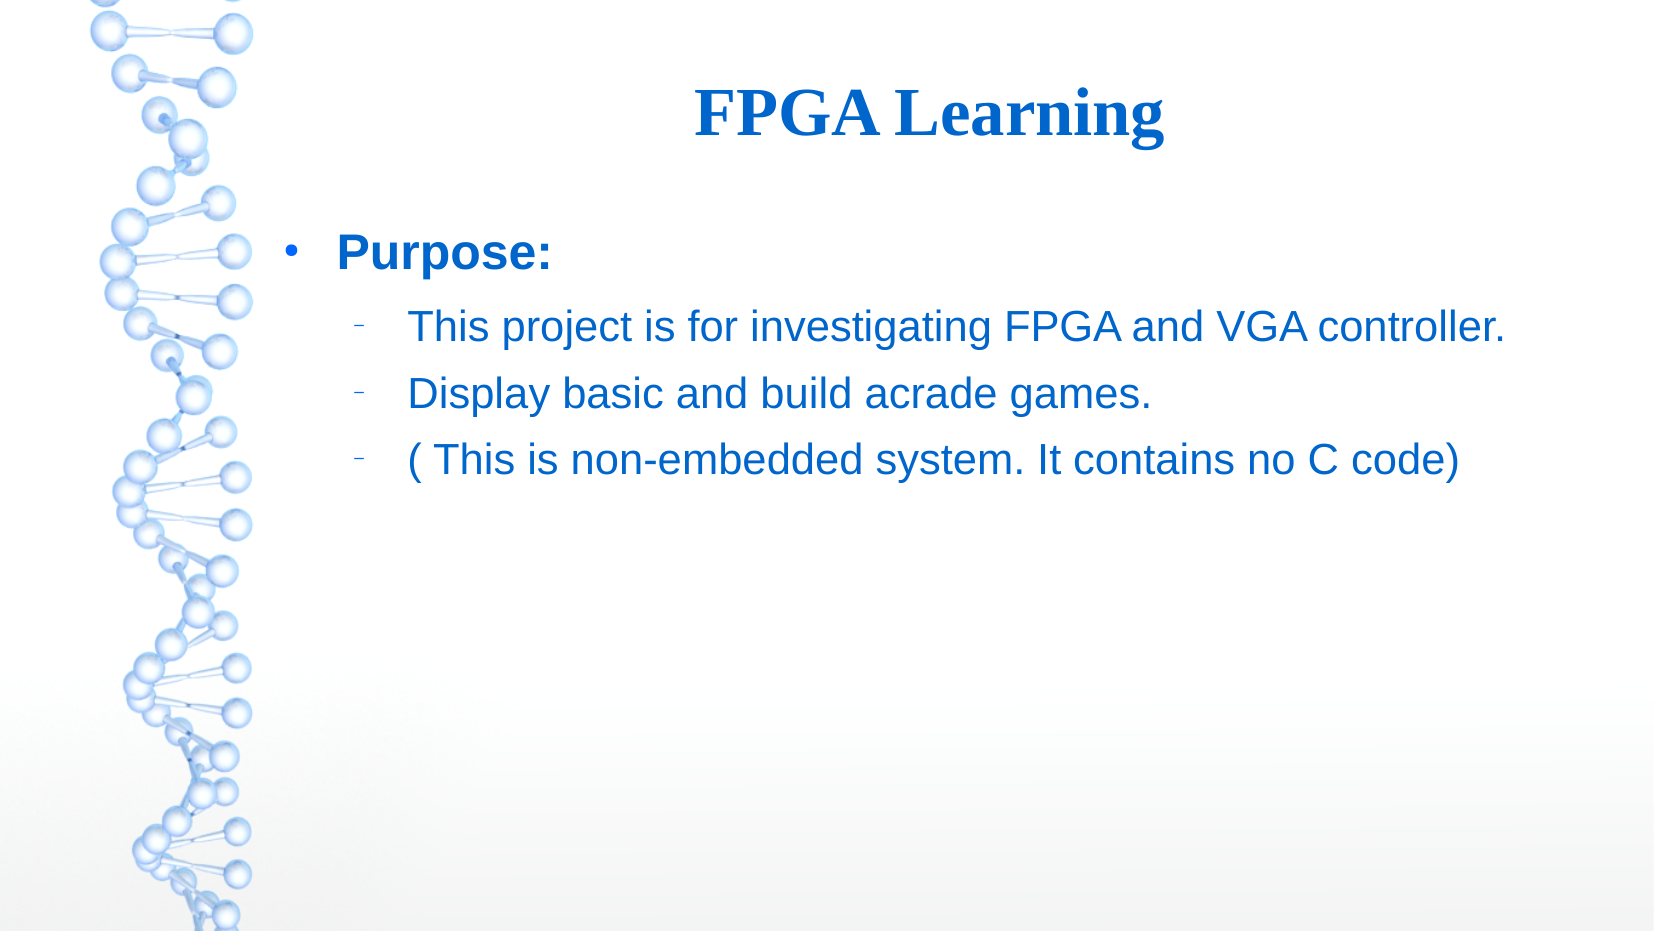

# FPGA Learning
Purpose:
This project is for investigating FPGA and VGA controller.
Display basic and build acrade games.
( This is non-embedded system. It contains no C code)